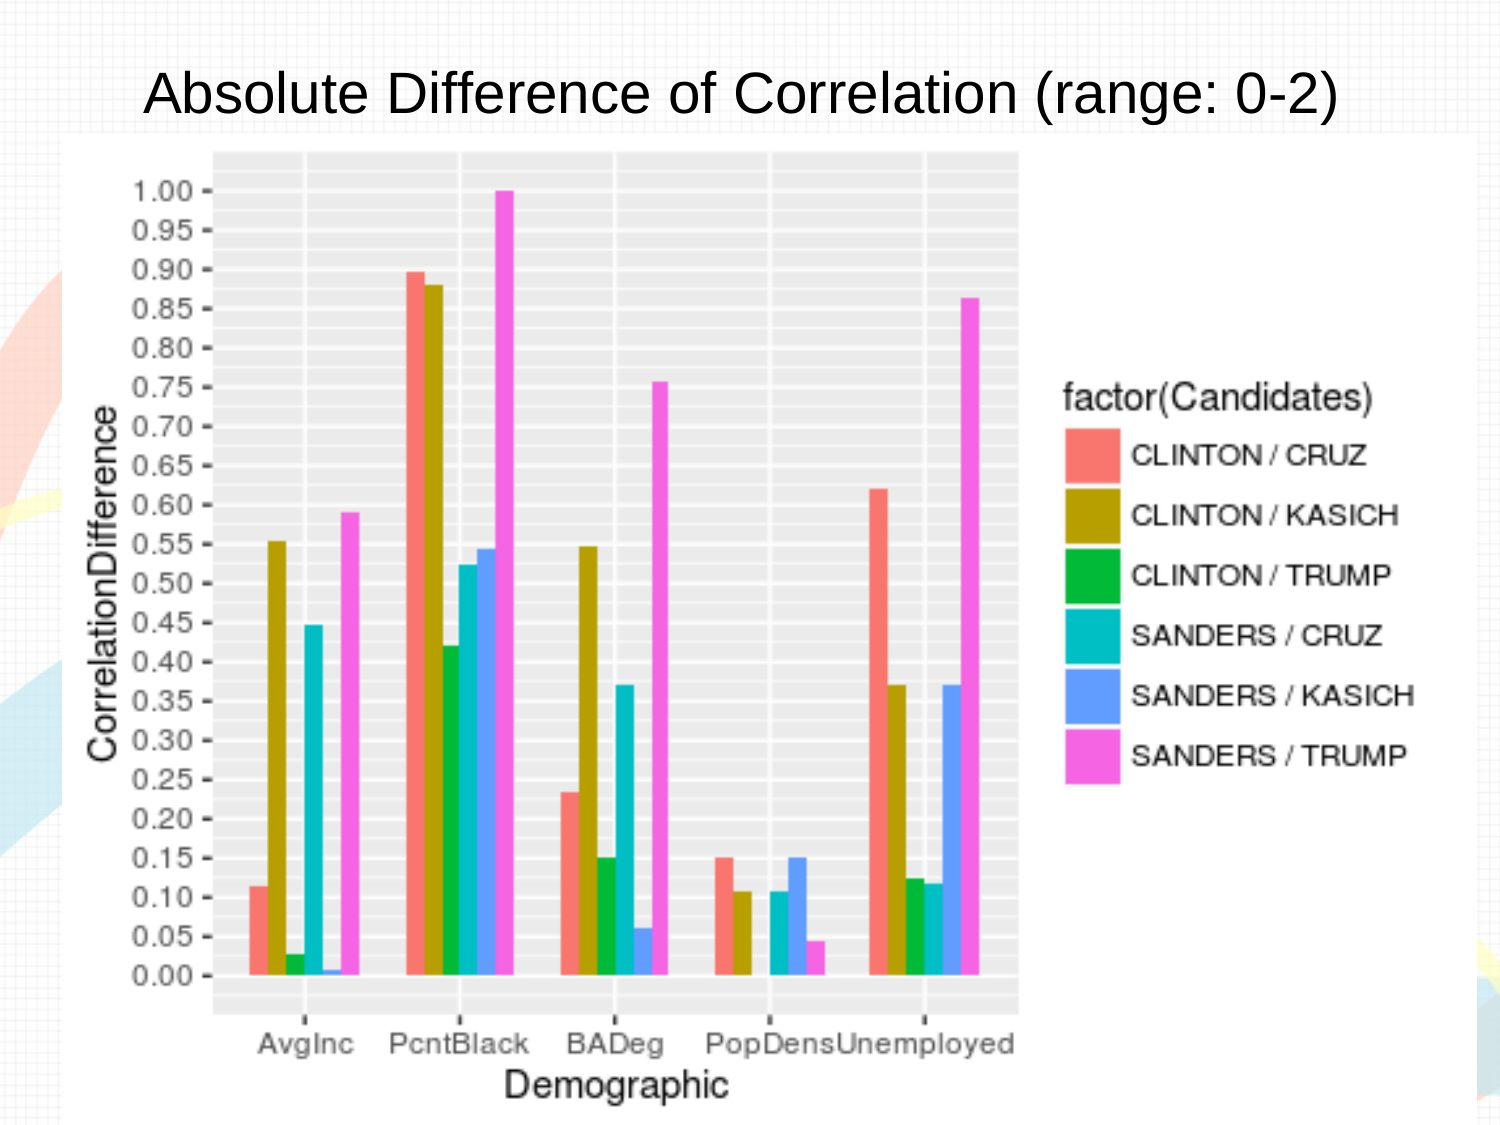

# Absolute Difference of Correlation (range: 0-2)